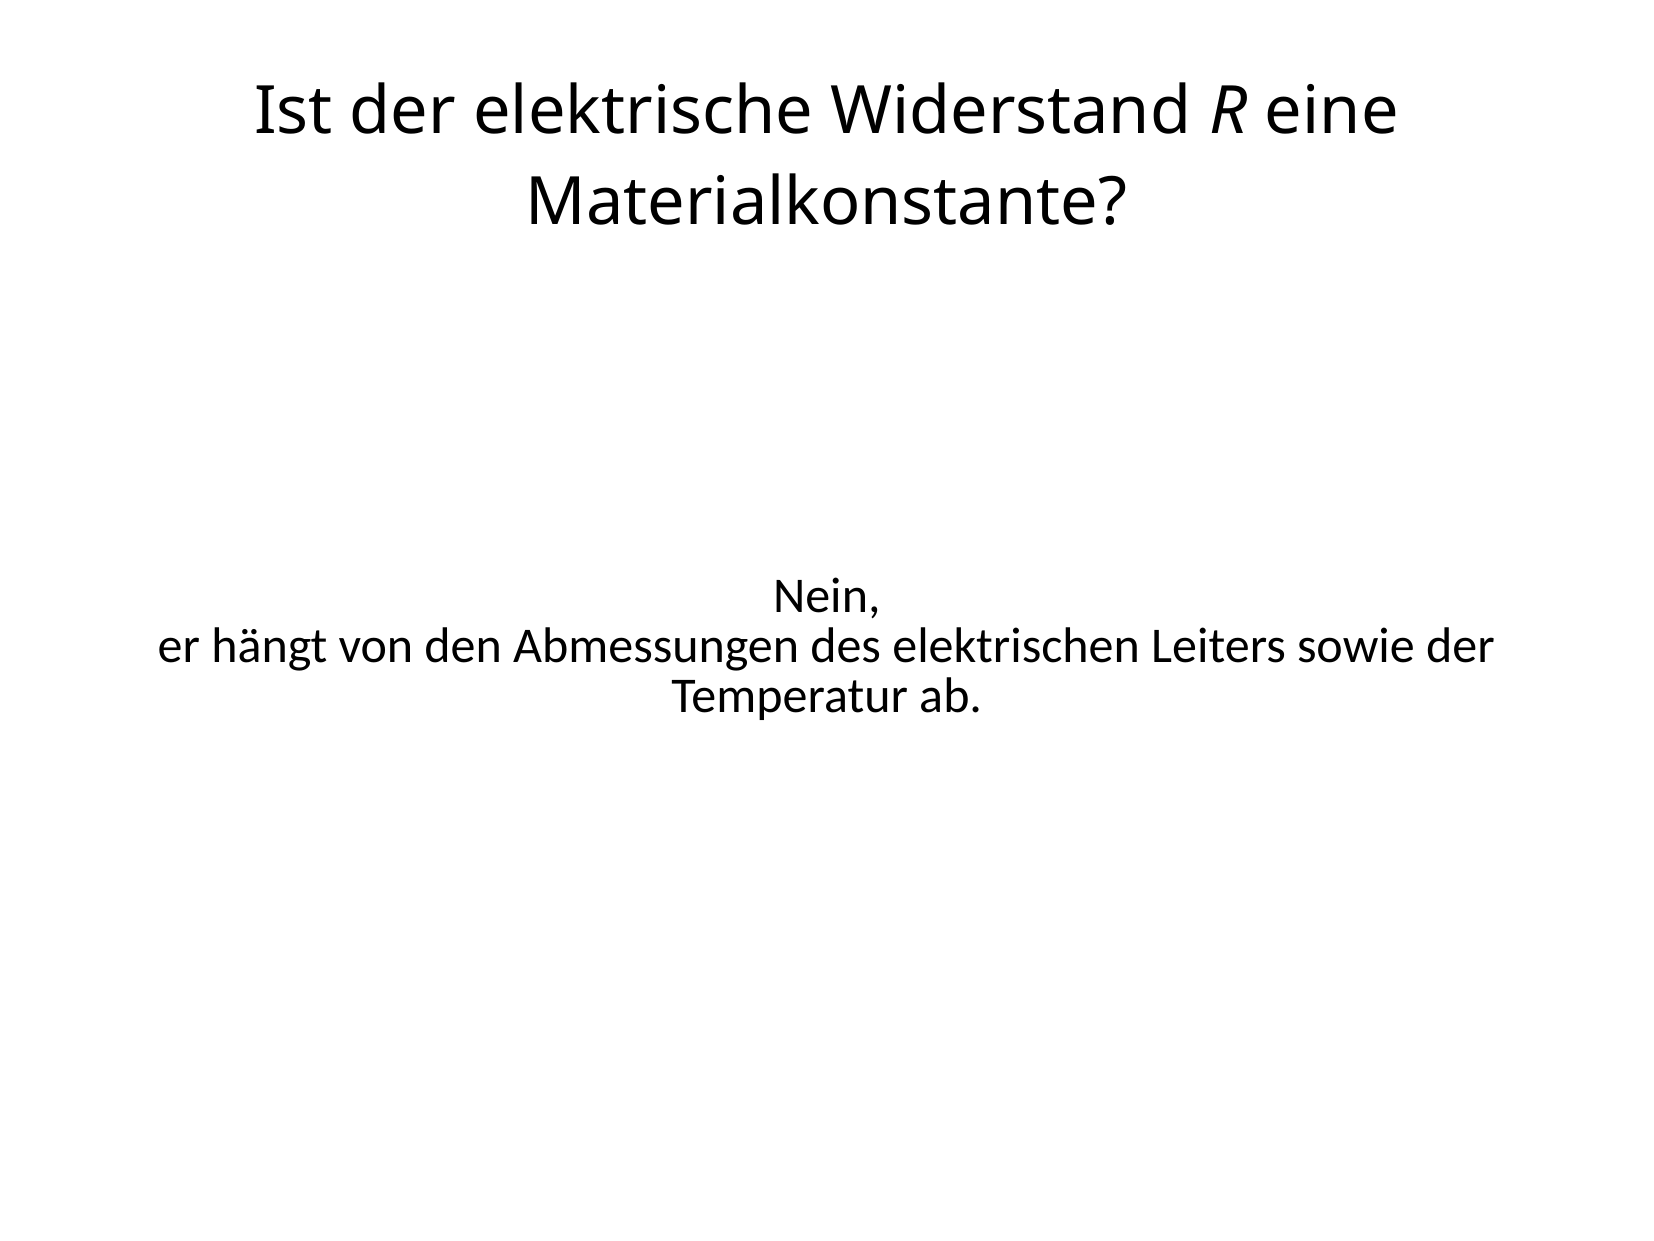

# Ist der elektrische Widerstand R eine Materialkonstante?
Nein,
er hängt von den Abmessungen des elektrischen Leiters sowie der Temperatur ab.